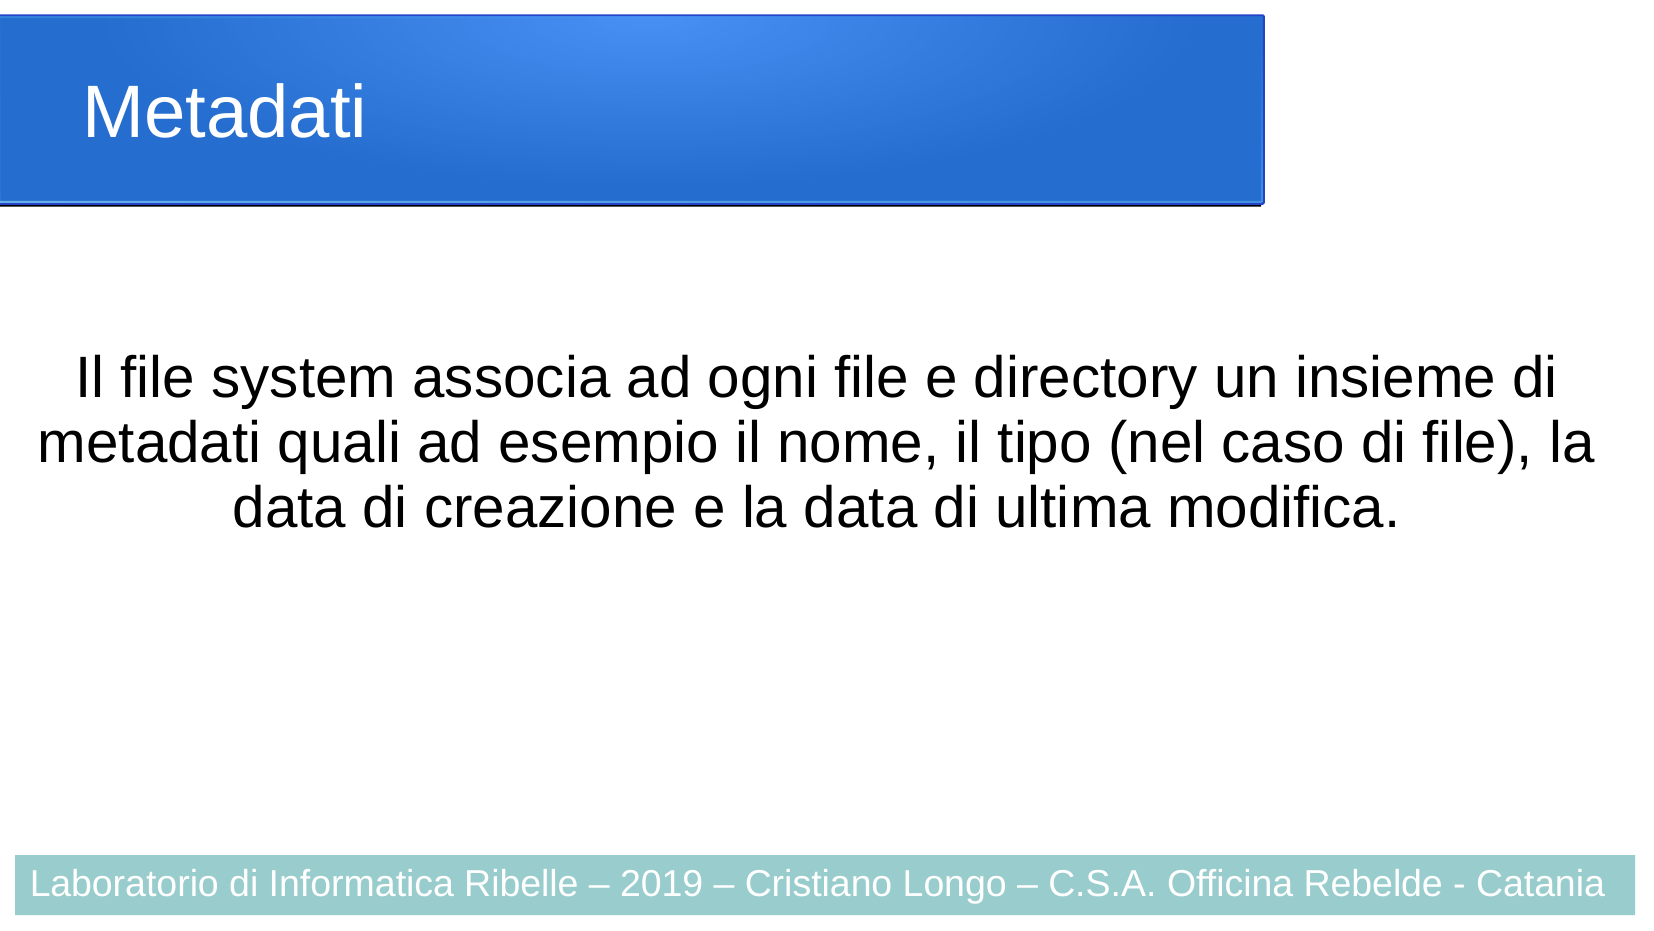

# Metadati
Il file system associa ad ogni file e directory un insieme di metadati quali ad esempio il nome, il tipo (nel caso di file), la data di creazione e la data di ultima modifica.
Laboratorio di Informatica Ribelle – 2019 – Cristiano Longo – C.S.A. Officina Rebelde - Catania